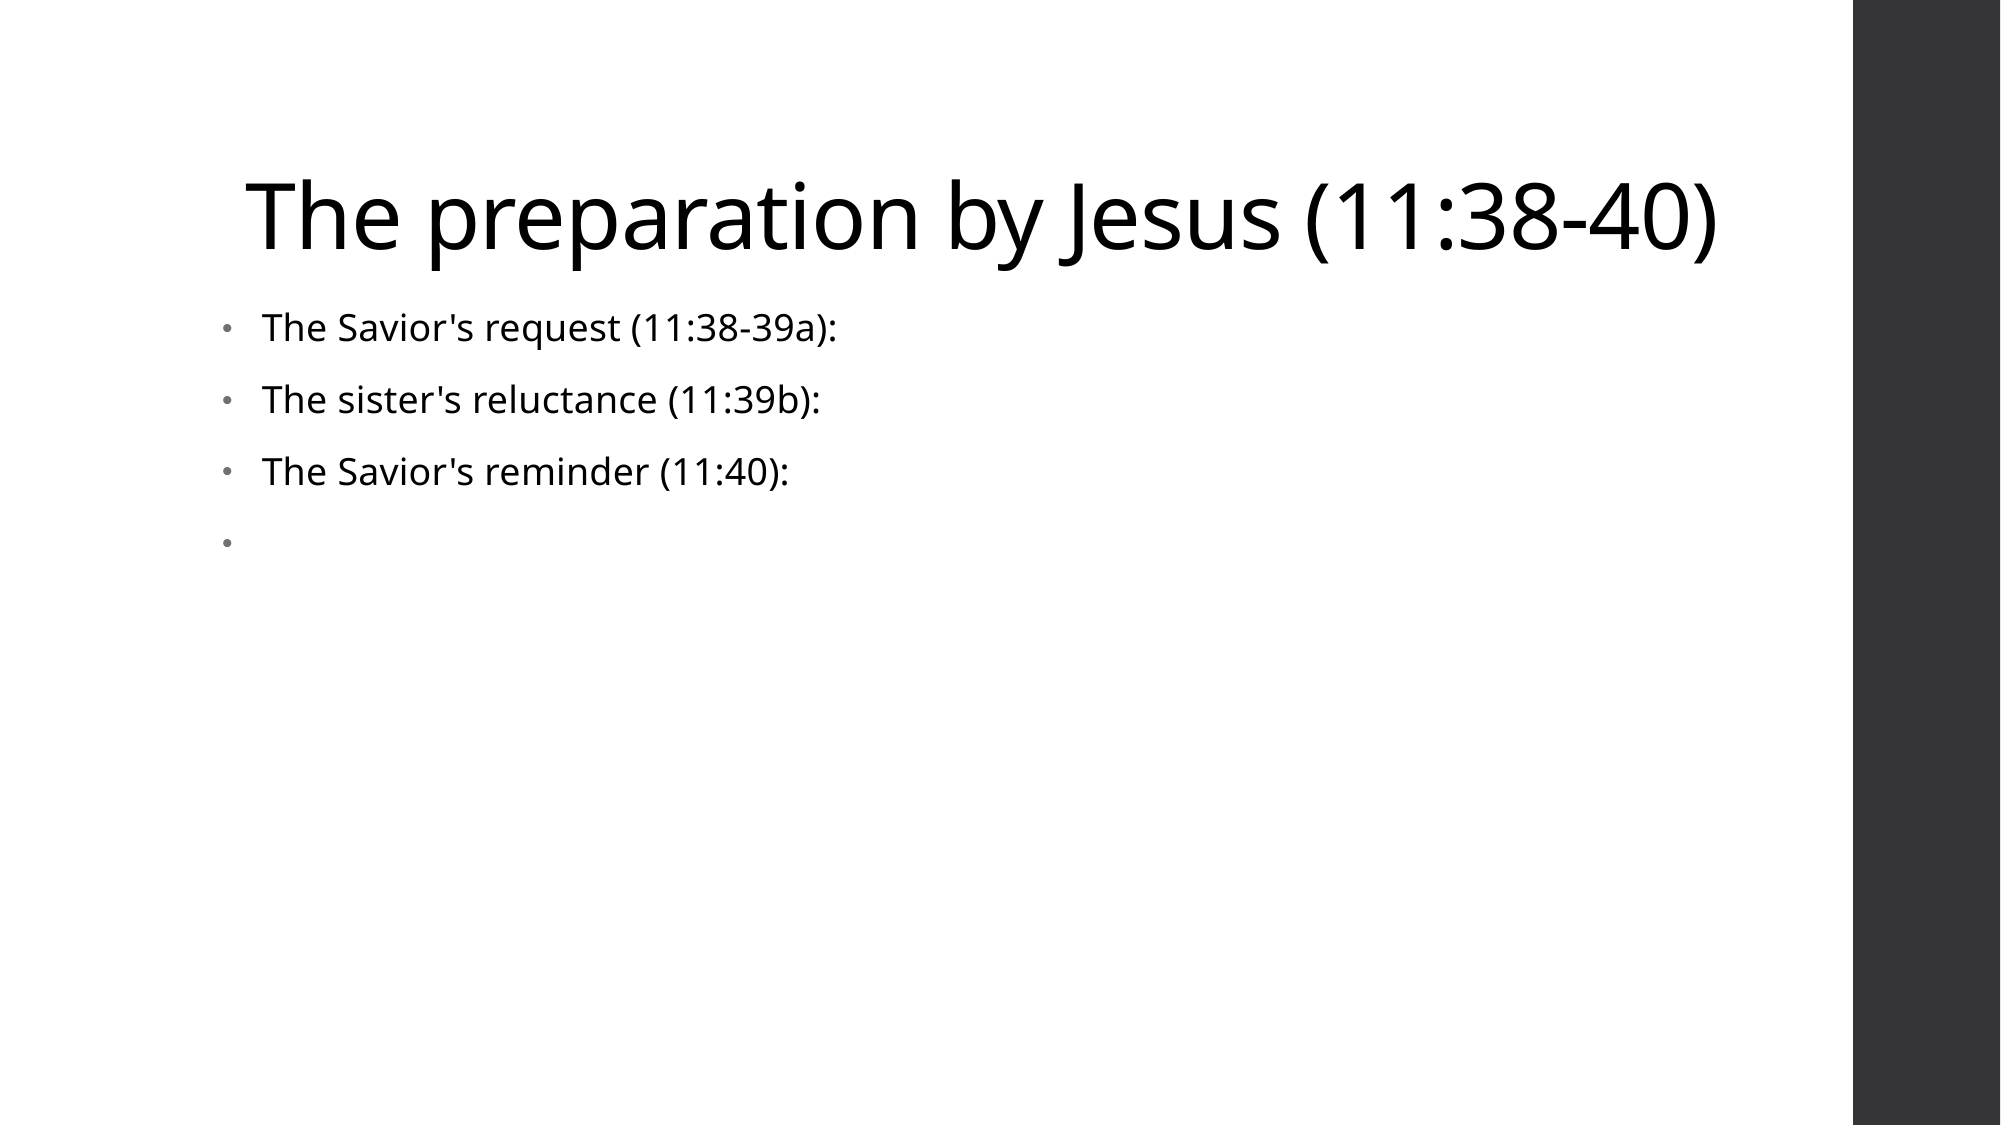

# The preparation by Jesus (11:38-40)
 The Savior's request (11:38-39a):
 The sister's reluctance (11:39b):
 The Savior's reminder (11:40):